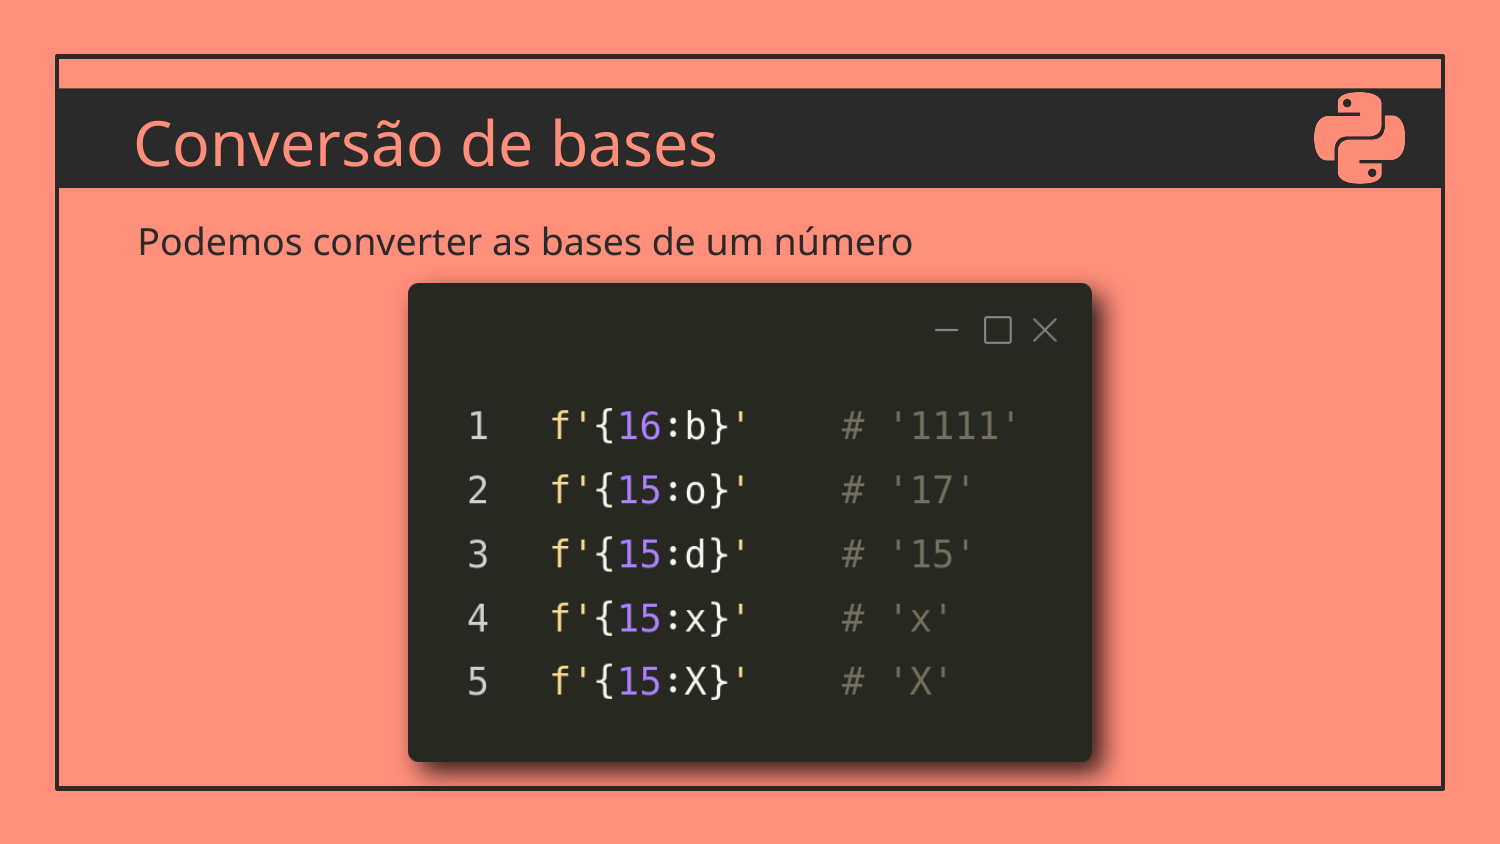

# Conversão de bases
Podemos converter as bases de um número